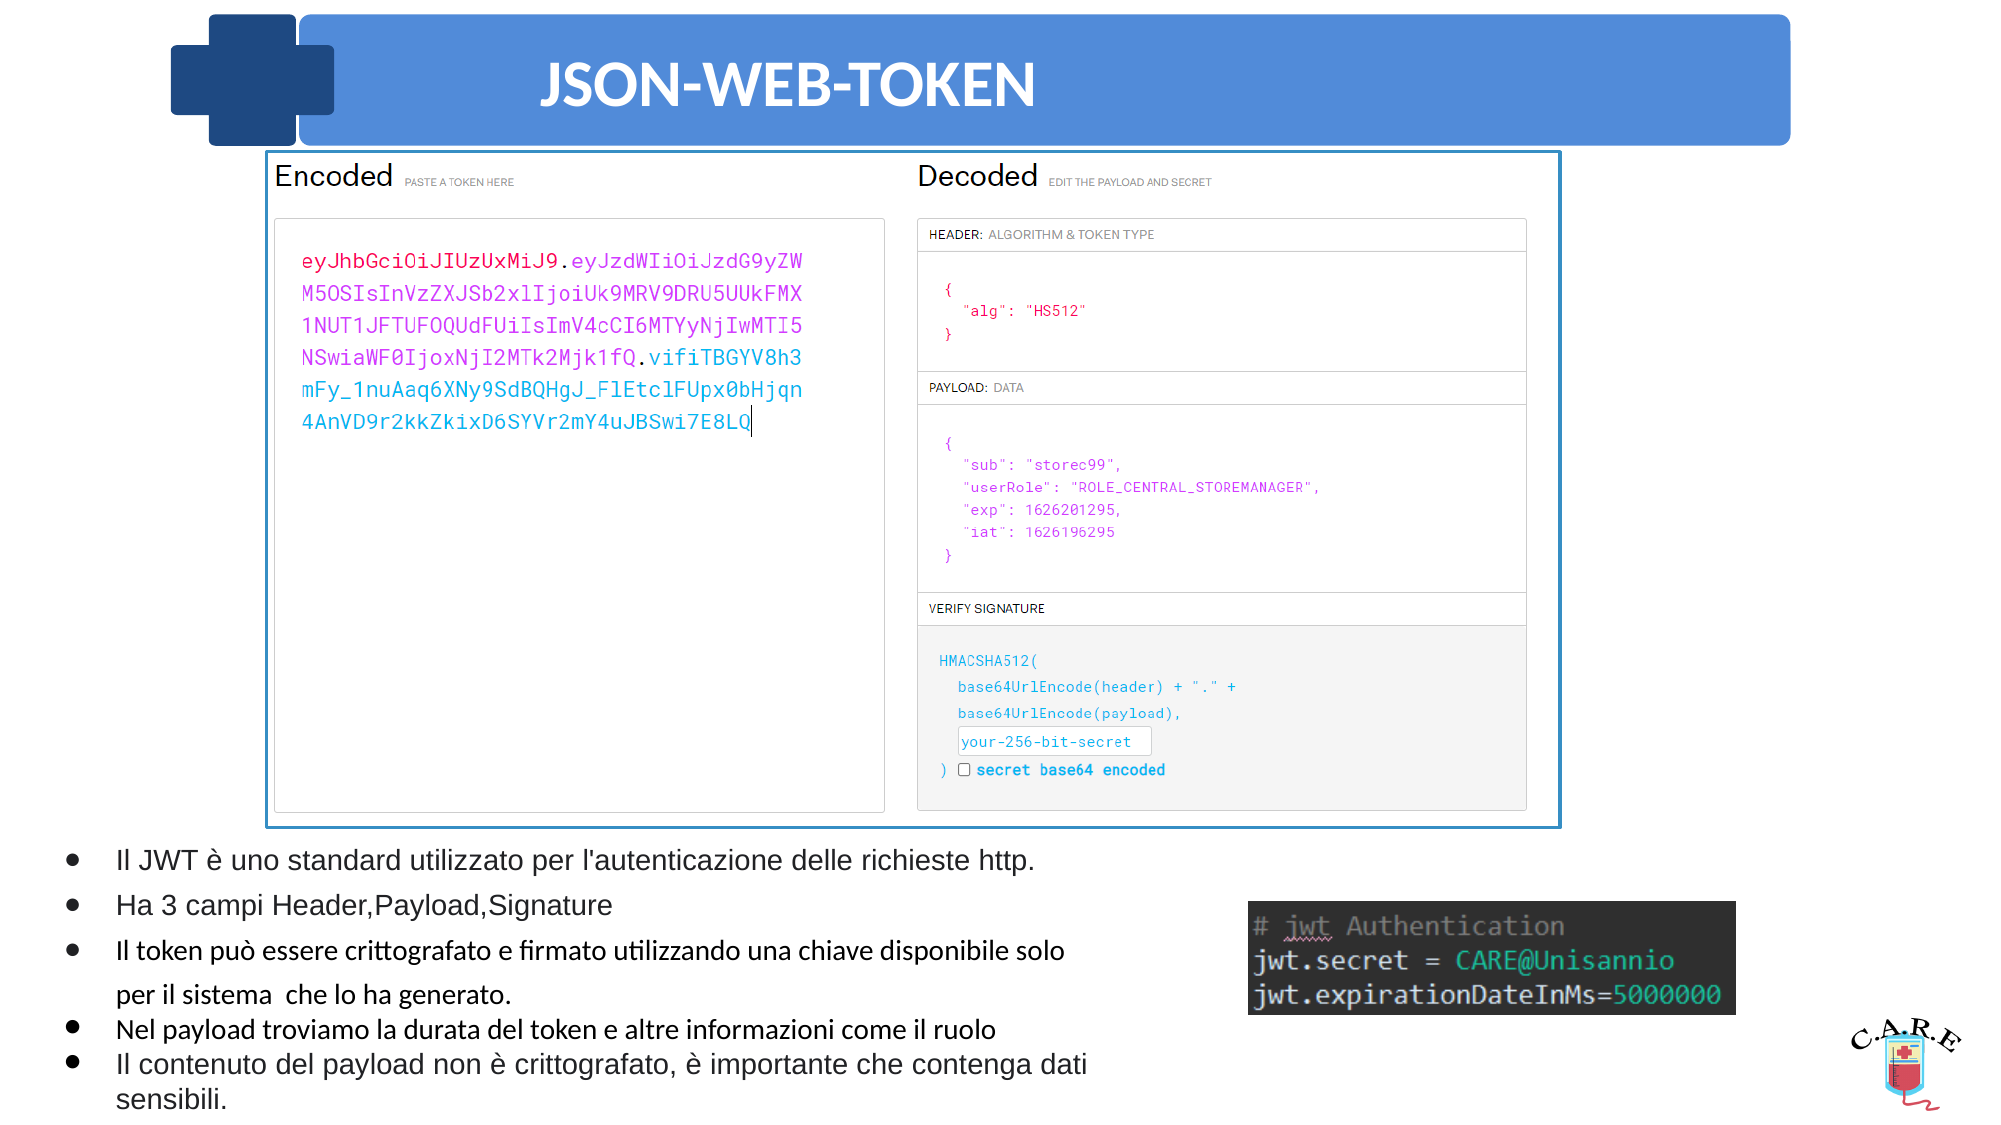

JSON-WEB-TOKEN
Il JWT è uno standard utilizzato per l'autenticazione delle richieste http.
Ha 3 campi Header,Payload,Signature
Il token può essere crittografato e firmato utilizzando una chiave disponibile solo per il sistema che lo ha generato.
Nel payload troviamo la durata del token e altre informazioni come il ruolo
Il contenuto del payload non è crittografato, è importante che contenga dati sensibili.